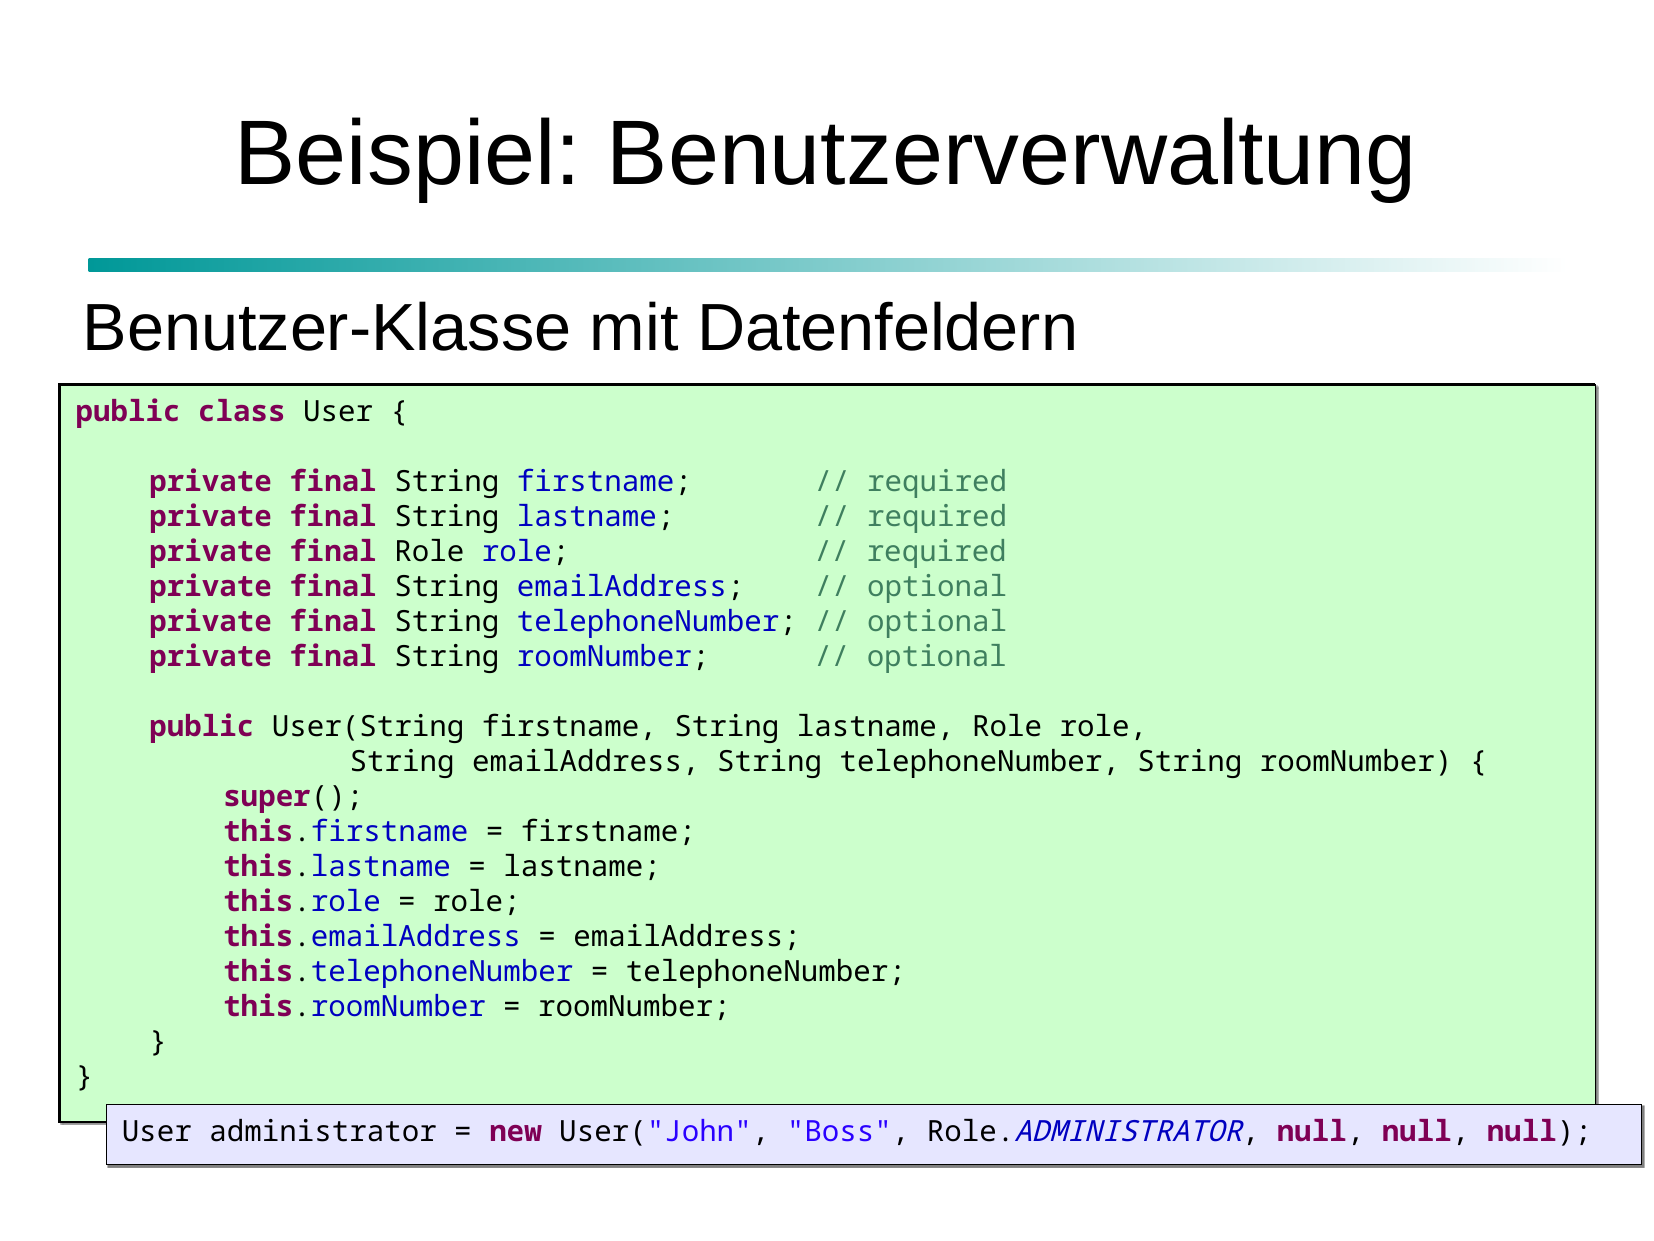

# Beispiel: Benutzerverwaltung
Benutzer-Klasse mit Datenfeldern
public class User {
	private final String firstname;
	private final String lastname;
	private final Role role;
	private final String emailAddress;
	private final String telephoneNumber;
	private final String roomNumber;
}
public class User {
	private final String firstname;
	private final String lastname;
	private final Role role;
	private final String emailAddress;
	private final String telephoneNumber;
	private final String roomNumber;
	public User(String firstname, String lastname, Role role,
			 String emailAddress, String telephoneNumber, String roomNumber) {
		super();
		this.firstname = firstname;
		this.lastname = lastname;
		this.role = role;
		this.emailAddress = emailAddress;
		this.telephoneNumber = telephoneNumber;
		this.roomNumber = roomNumber;
	}
}
public class User {
	private final String firstname; // required
	private final String lastname; // required
	private final Role role; // required
	private final String emailAddress; // optional
	private final String telephoneNumber; // optional
	private final String roomNumber; // optional
	public User(String firstname, String lastname, Role role,
			 String emailAddress, String telephoneNumber, String roomNumber) {
		super();
		this.firstname = firstname;
		this.lastname = lastname;
		this.role = role;
		this.emailAddress = emailAddress;
		this.telephoneNumber = telephoneNumber;
		this.roomNumber = roomNumber;
	}
}
User administrator = new User("John", "Boss", Role.ADMINISTRATOR, null, null, null);